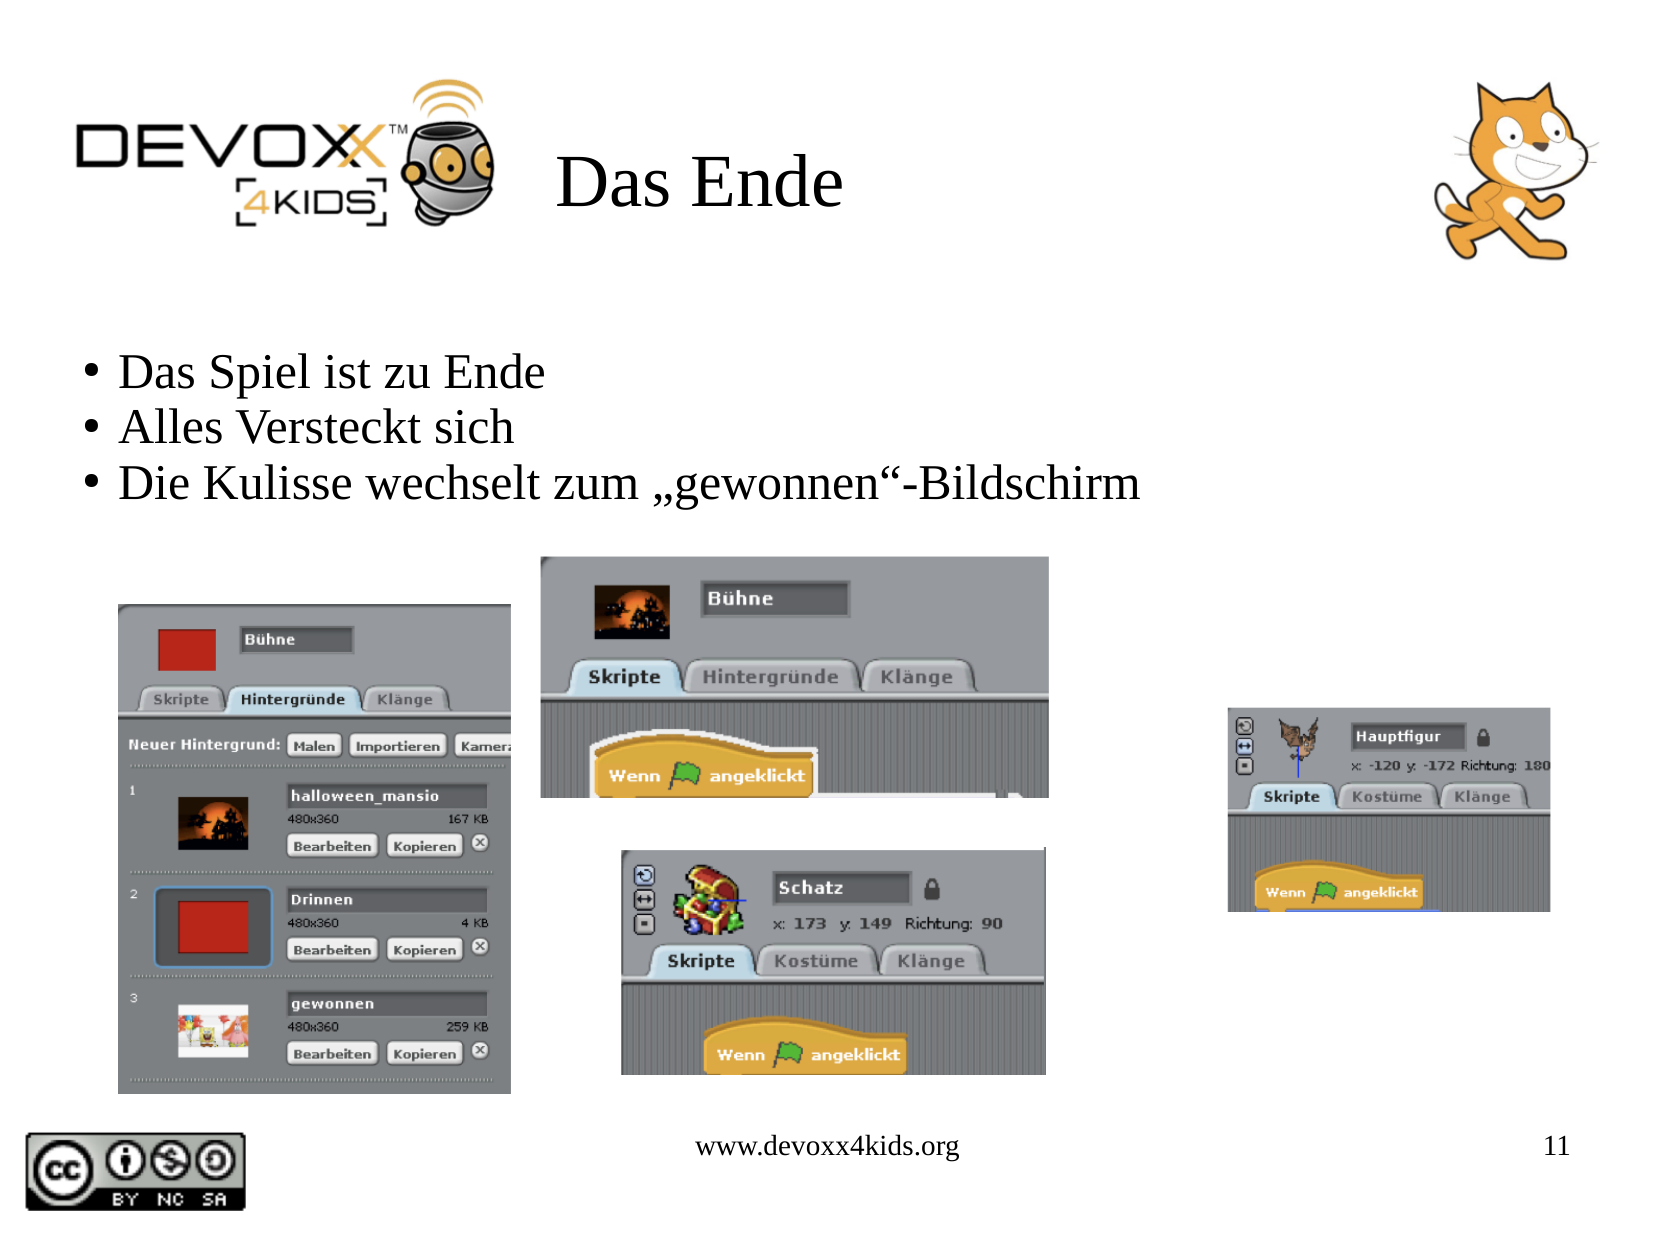

# Das Ende
Das Spiel ist zu Ende
Alles Versteckt sich
Die Kulisse wechselt zum „gewonnen“-Bildschirm
www.devoxx4kids.org
11